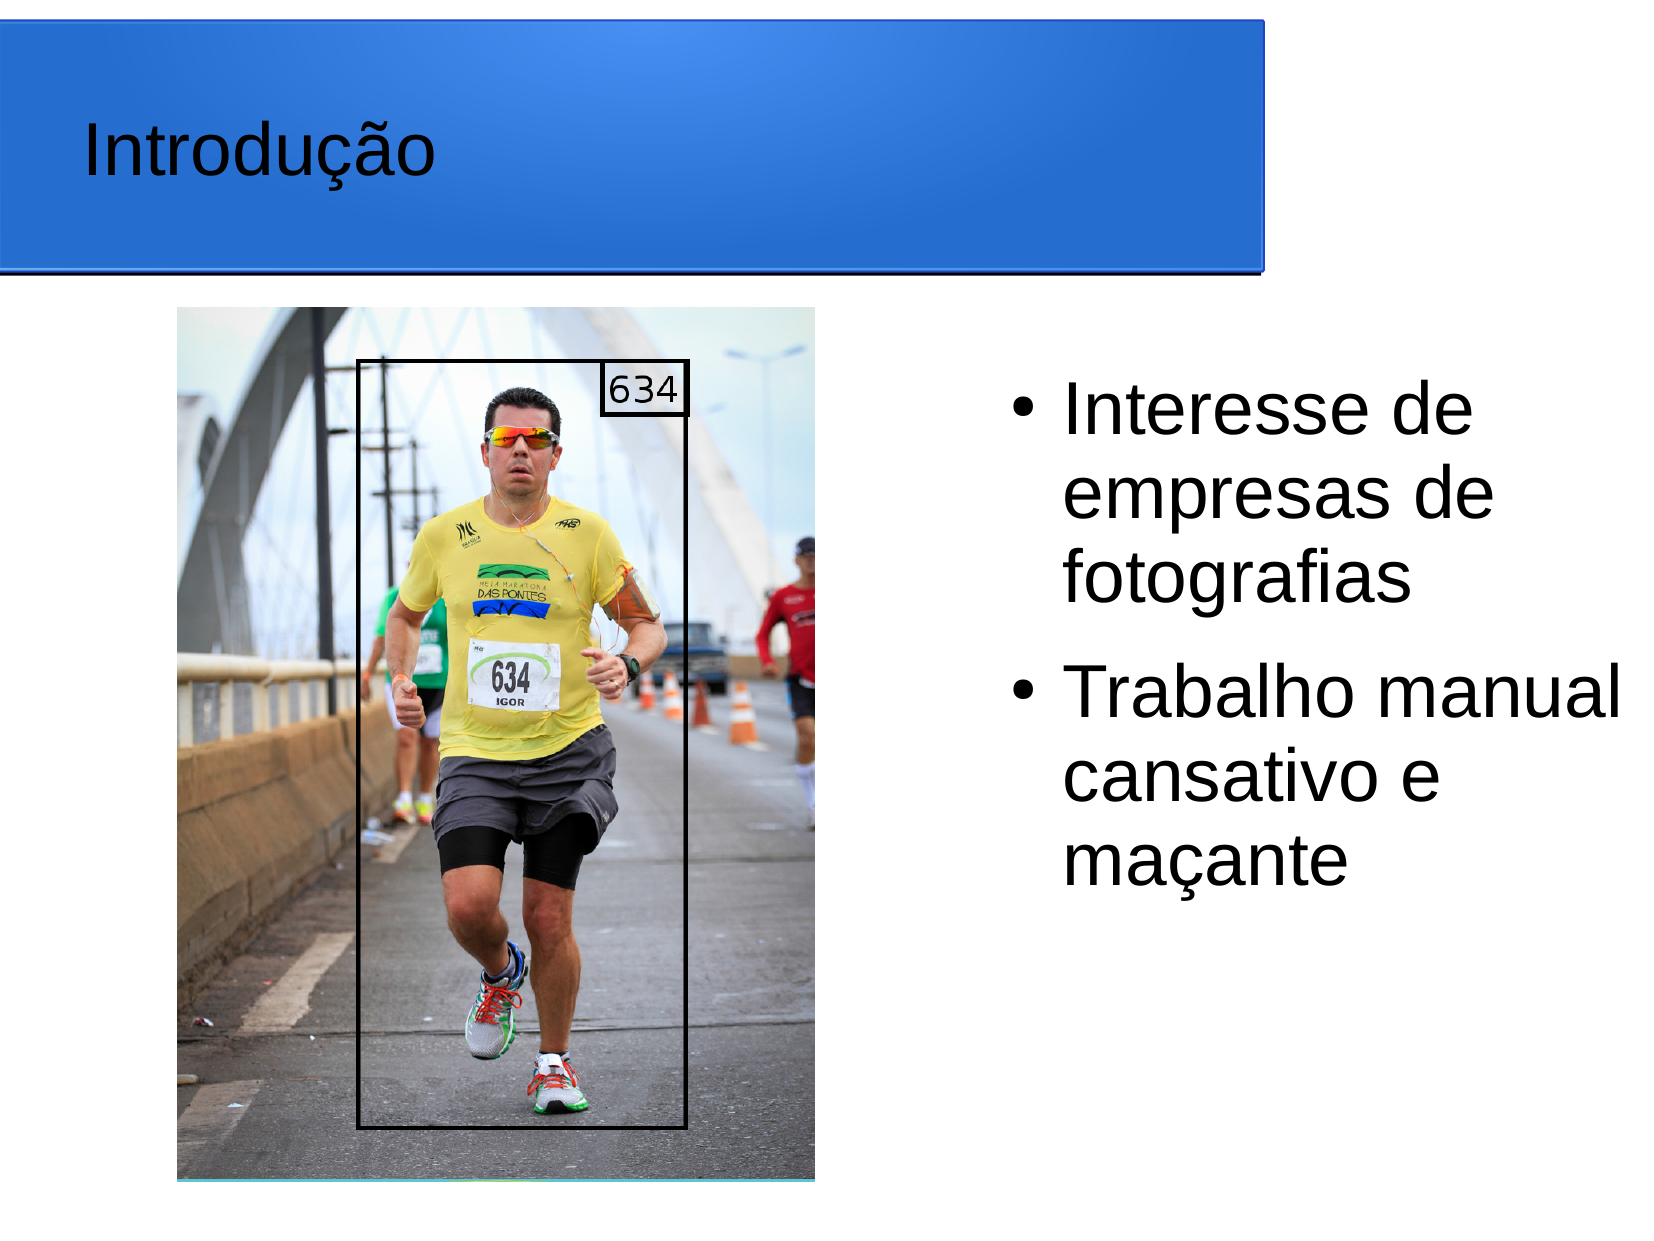

# Introdução
Interesse de empresas de fotografias
Trabalho manual cansativo e maçante